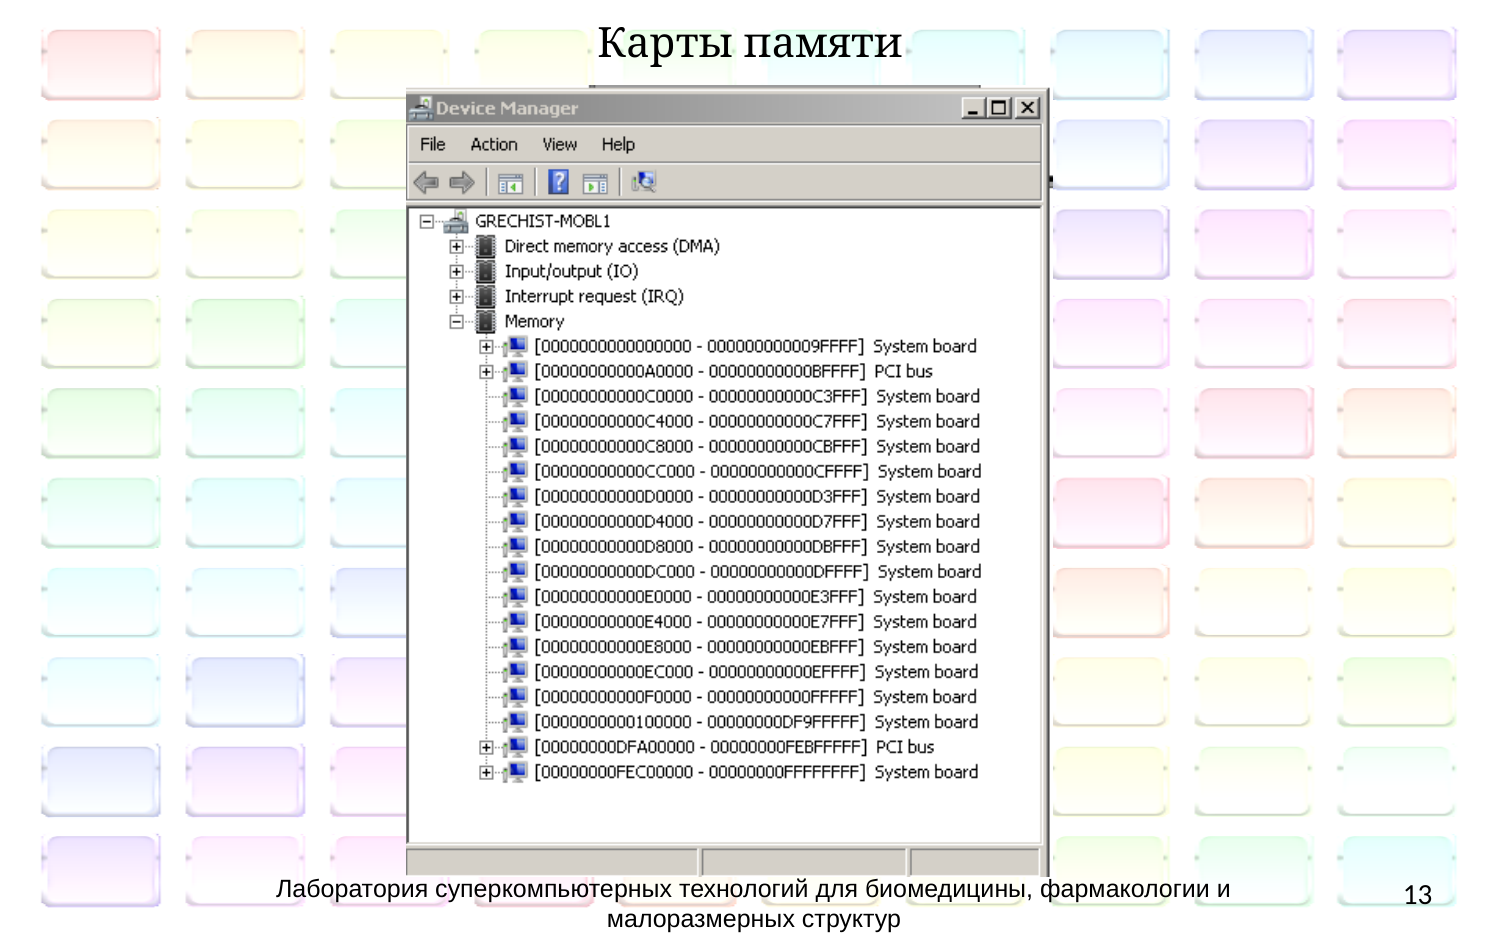

# Карты памяти
Лаборатория суперкомпьютерных технологий для биомедицины, фармакологии и малоразмерных структур